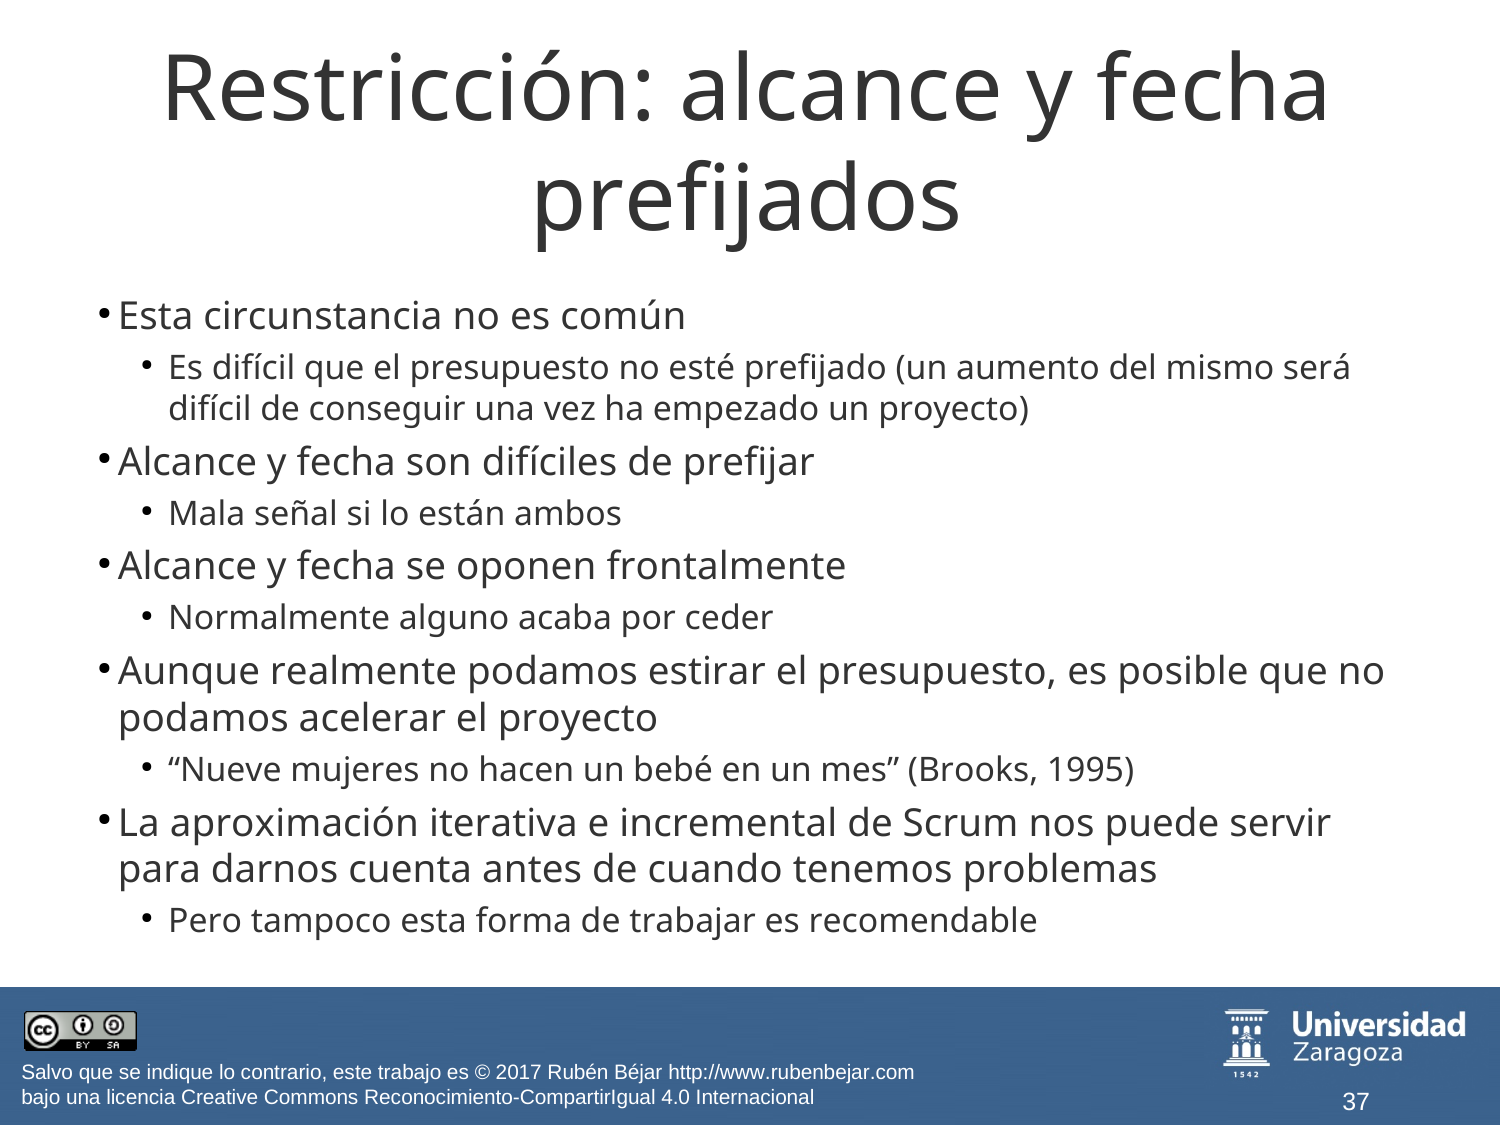

# Restricción: alcance y fecha prefijados
Esta circunstancia no es común
Es difícil que el presupuesto no esté prefijado (un aumento del mismo será difícil de conseguir una vez ha empezado un proyecto)
Alcance y fecha son difíciles de prefijar
Mala señal si lo están ambos
Alcance y fecha se oponen frontalmente
Normalmente alguno acaba por ceder
Aunque realmente podamos estirar el presupuesto, es posible que no podamos acelerar el proyecto
“Nueve mujeres no hacen un bebé en un mes” (Brooks, 1995)
La aproximación iterativa e incremental de Scrum nos puede servir para darnos cuenta antes de cuando tenemos problemas
Pero tampoco esta forma de trabajar es recomendable